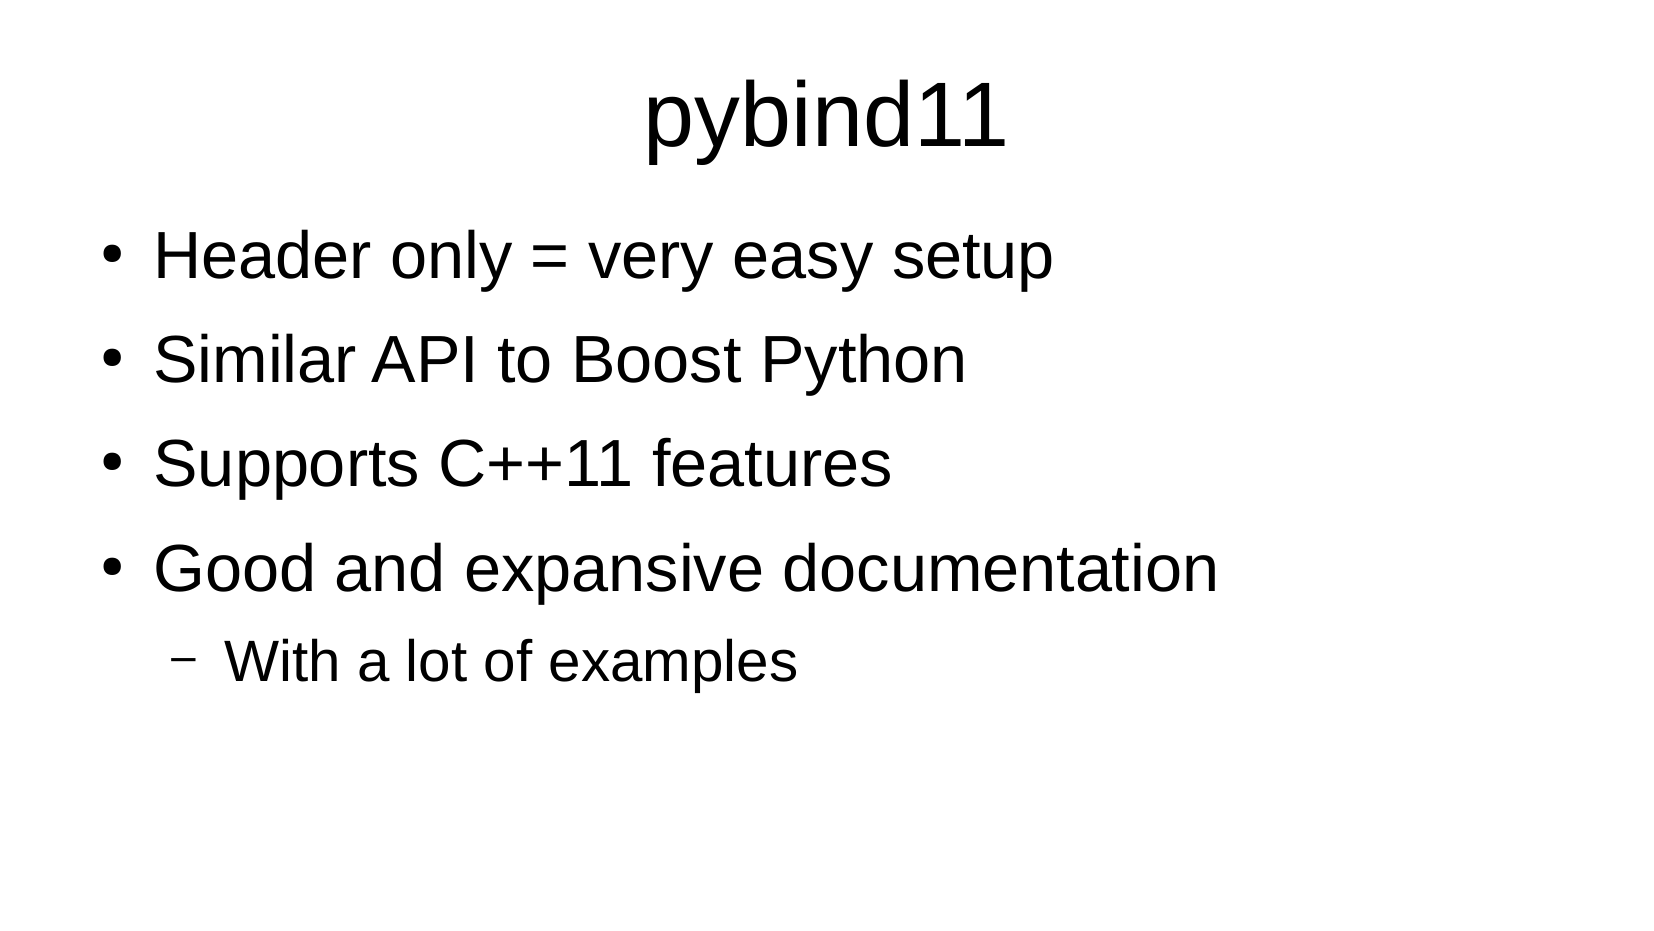

# pybind11
Header only = very easy setup
Similar API to Boost Python
Supports C++11 features
Good and expansive documentation
With a lot of examples